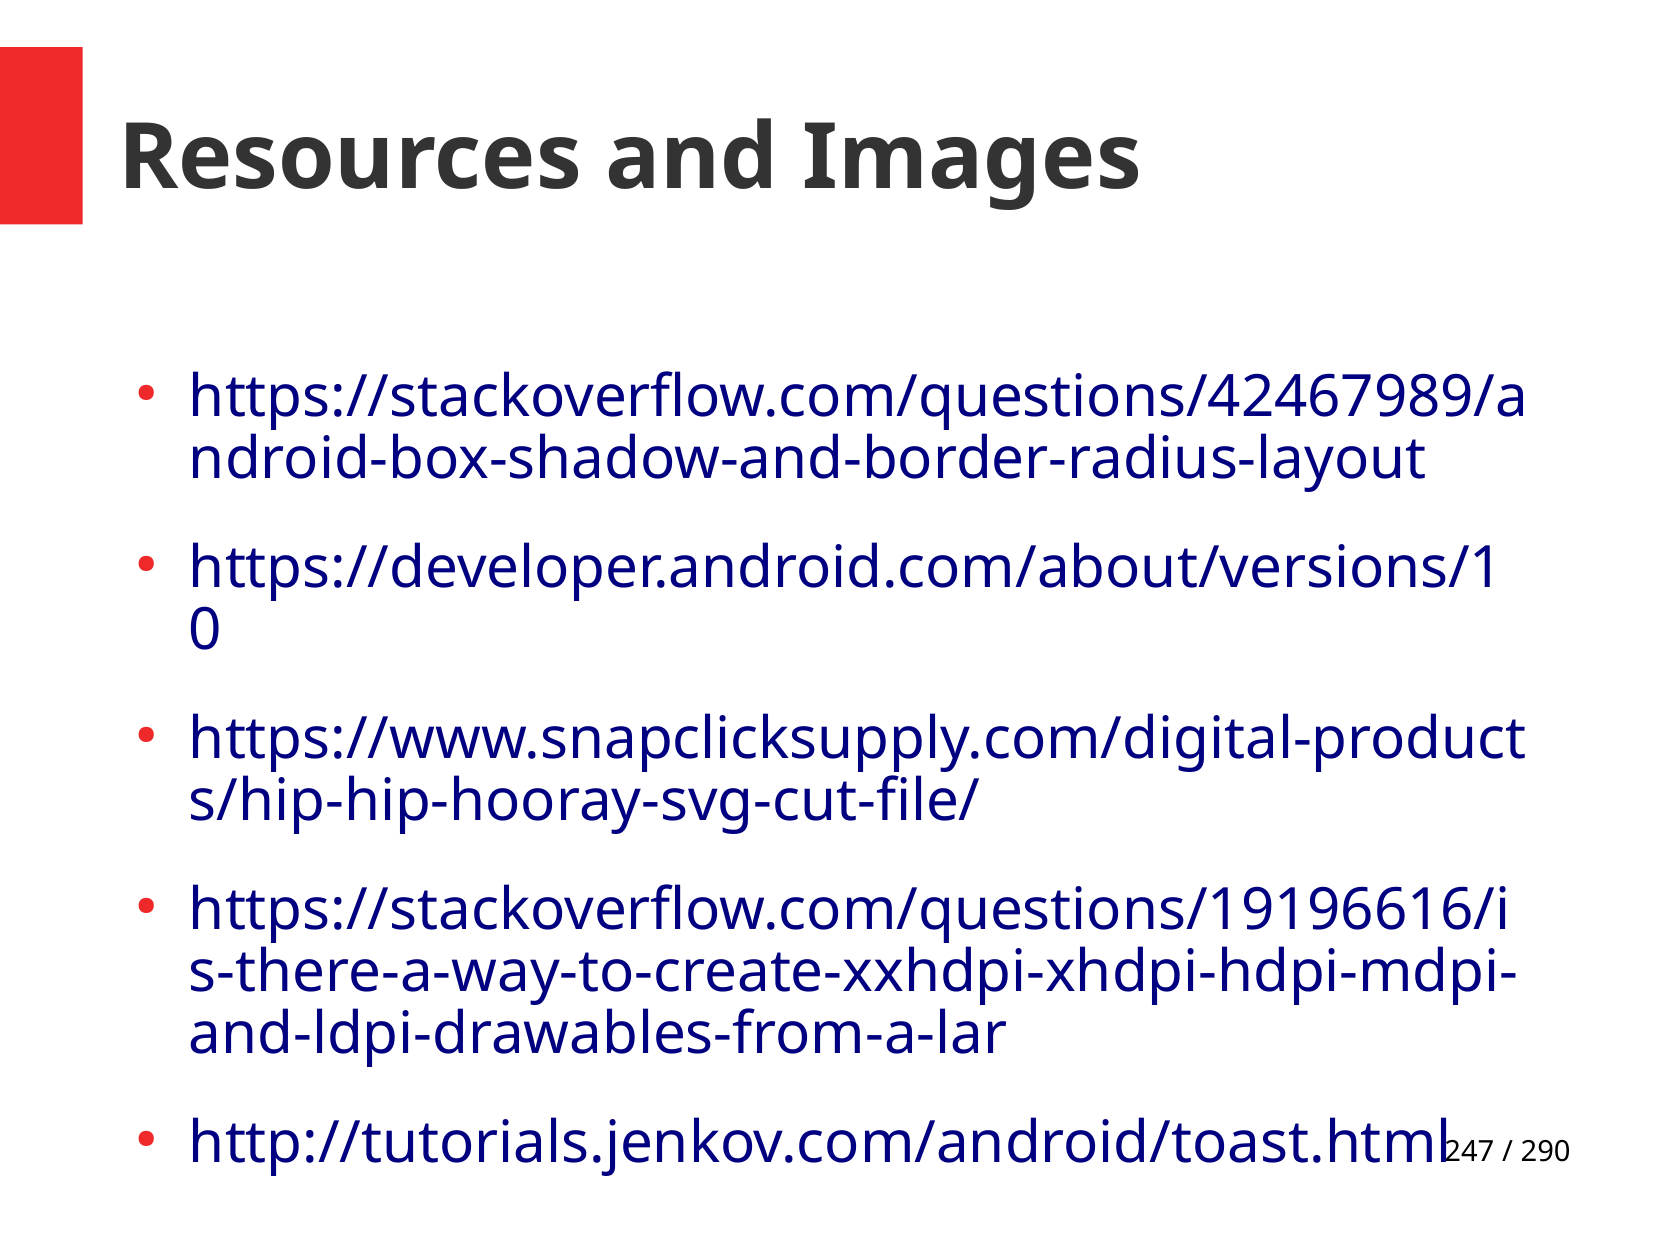

# Resources and Images
https://stackoverflow.com/questions/42467989/android-box-shadow-and-border-radius-layout
https://developer.android.com/about/versions/10
https://www.snapclicksupply.com/digital-products/hip-hip-hooray-svg-cut-file/
https://stackoverflow.com/questions/19196616/is-there-a-way-to-create-xxhdpi-xhdpi-hdpi-mdpi-and-ldpi-drawables-from-a-lar
http://tutorials.jenkov.com/android/toast.html
247